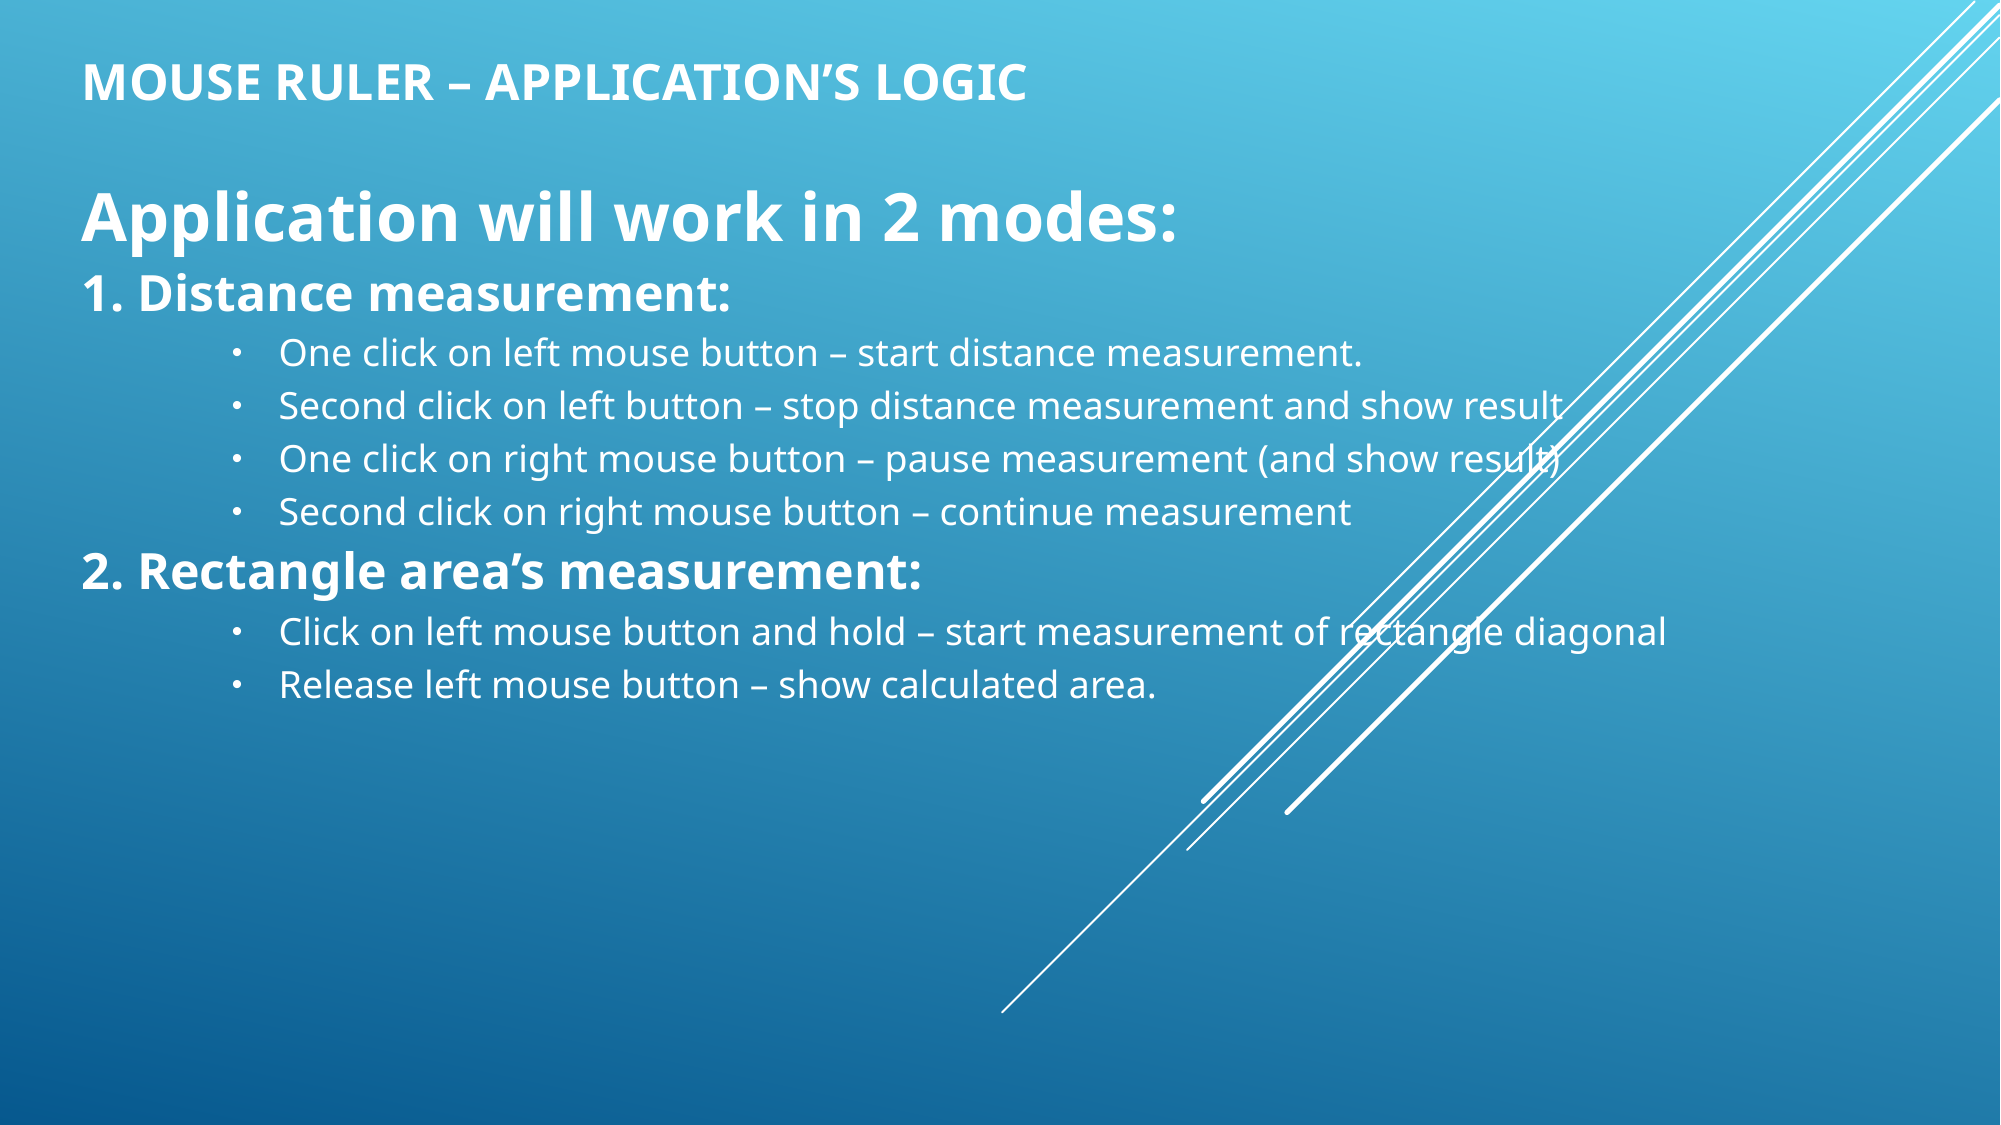

# Mouse Ruler – application’s logic
Application will work in 2 modes:
1. Distance measurement:
One click on left mouse button – start distance measurement.
Second click on left button – stop distance measurement and show result
One click on right mouse button – pause measurement (and show result)
Second click on right mouse button – continue measurement
2. Rectangle area’s measurement:
Click on left mouse button and hold – start measurement of rectangle diagonal
Release left mouse button – show calculated area.